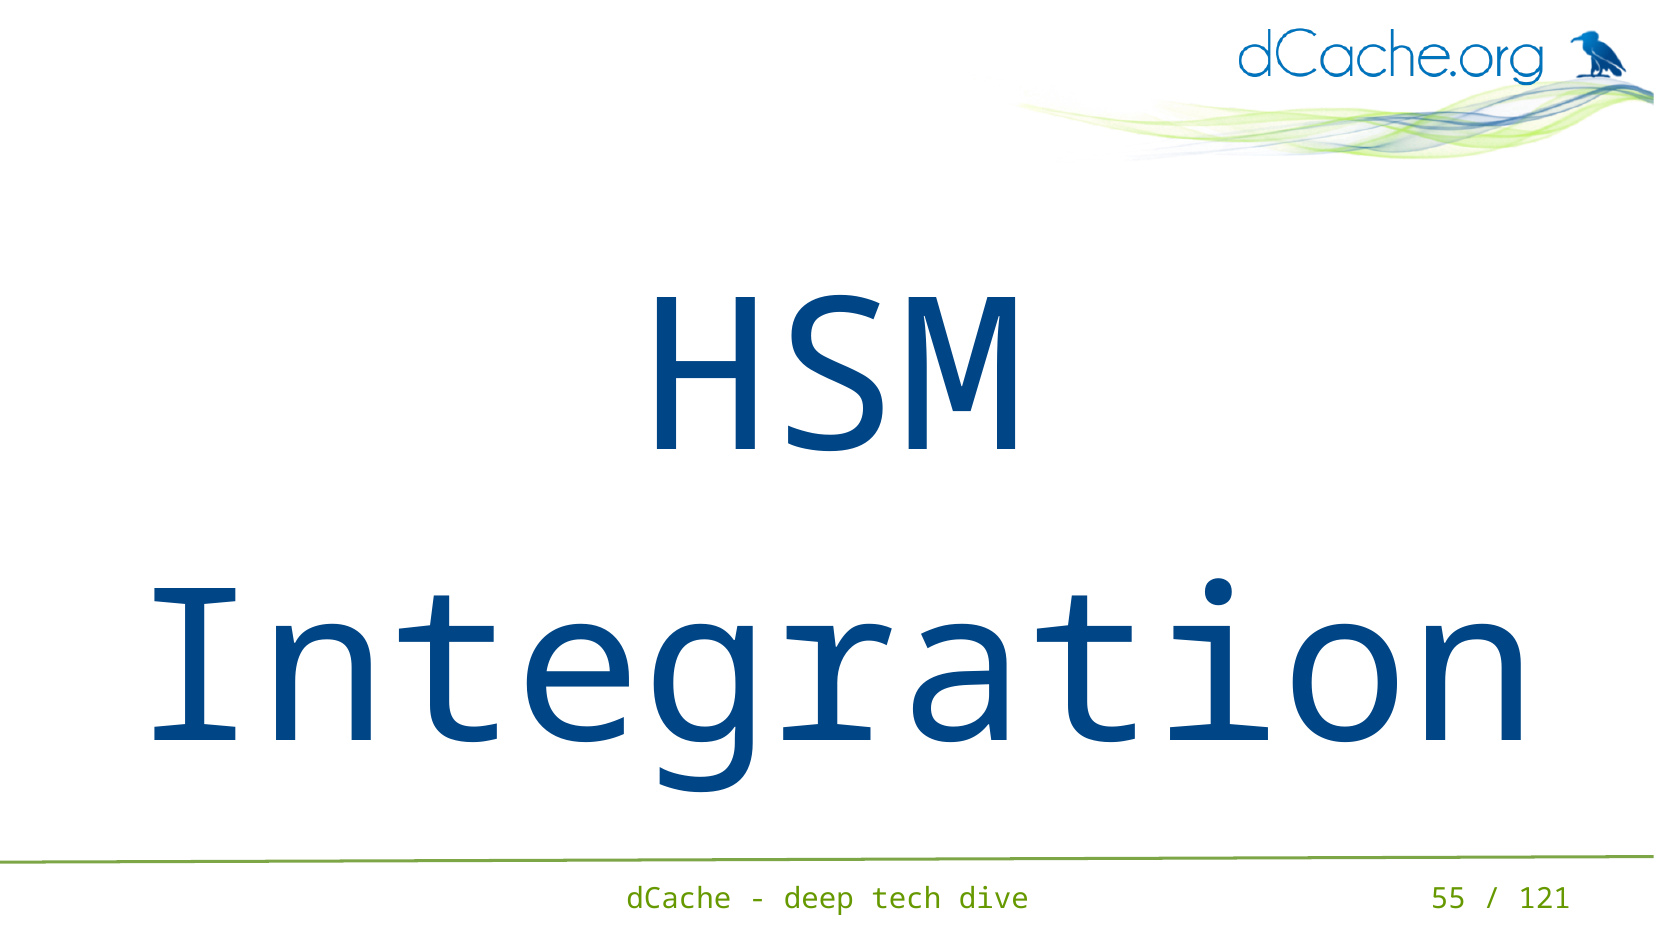

#
HSM Integration
dCache - deep tech dive
55